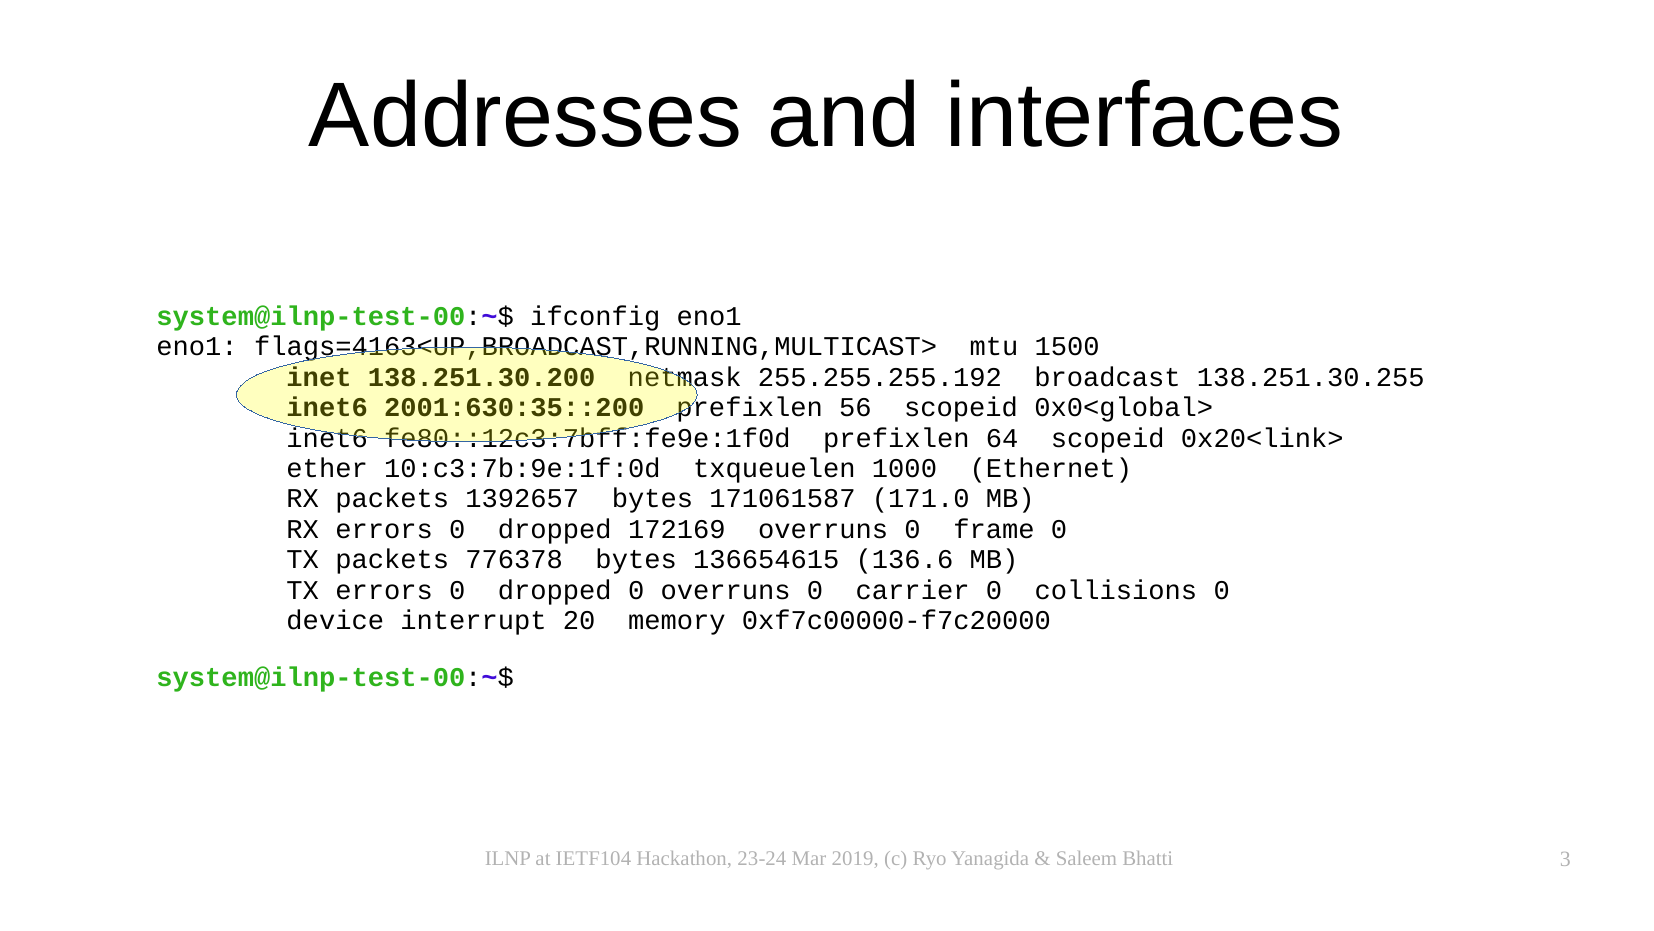

# Addresses and interfaces
system@ilnp-test-00:~$ ifconfig eno1
eno1: flags=4163<UP,BROADCAST,RUNNING,MULTICAST> mtu 1500
 inet 138.251.30.200 netmask 255.255.255.192 broadcast 138.251.30.255
 inet6 2001:630:35::200 prefixlen 56 scopeid 0x0<global>
 inet6 fe80::12c3:7bff:fe9e:1f0d prefixlen 64 scopeid 0x20<link>
 ether 10:c3:7b:9e:1f:0d txqueuelen 1000 (Ethernet)
 RX packets 1392657 bytes 171061587 (171.0 MB)
 RX errors 0 dropped 172169 overruns 0 frame 0
 TX packets 776378 bytes 136654615 (136.6 MB)
 TX errors 0 dropped 0 overruns 0 carrier 0 collisions 0
 device interrupt 20 memory 0xf7c00000-f7c20000
system@ilnp-test-00:~$
ILNP at IETF104 Hackathon, 23-24 Mar 2019, (c) Ryo Yanagida & Saleem Bhatti
3